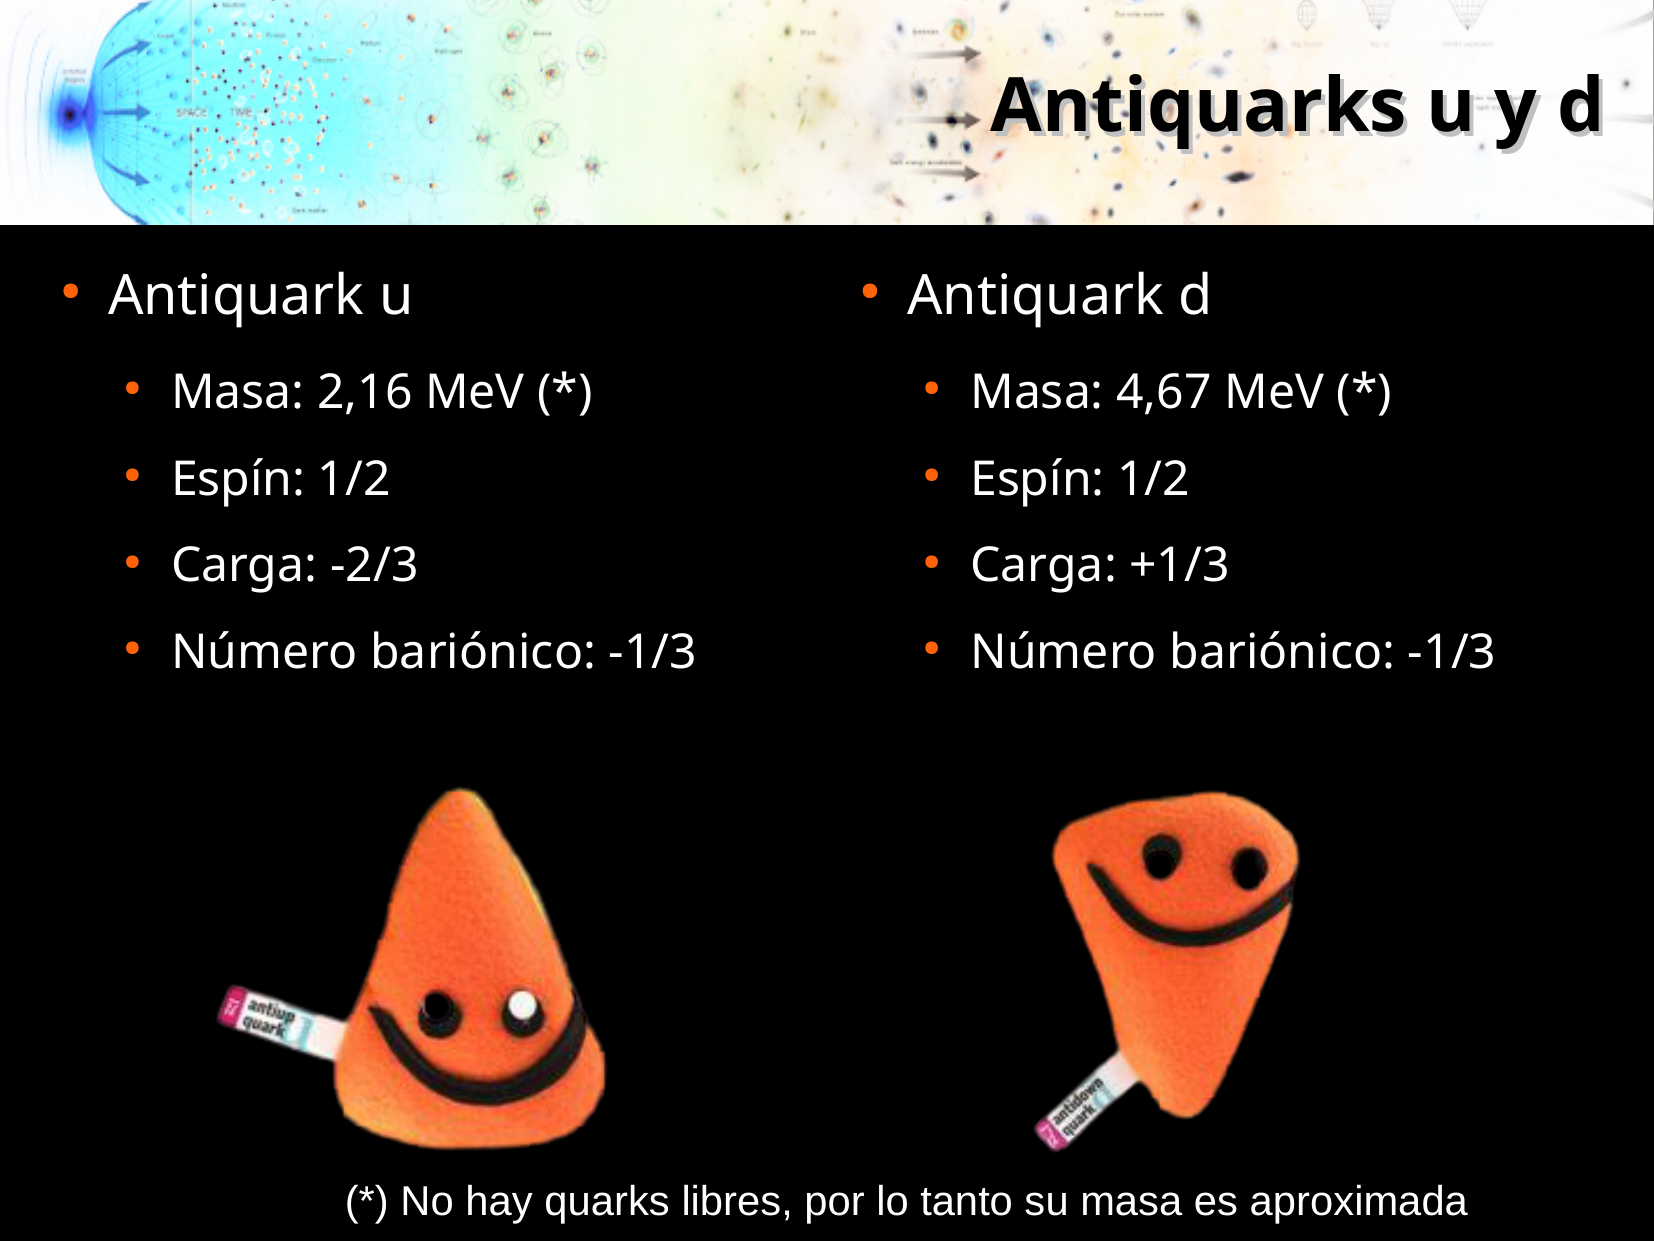

Antinucleones
Antiquarks u y d
# Antiquark u
Masa: 2,16 MeV (*)
Espín: 1/2
Carga: -2/3
Número bariónico: -1/3
Antiquark d
Masa: 4,67 MeV (*)
Espín: 1/2
Carga: +1/3
Número bariónico: -1/3
(*) No hay quarks libres, por lo tanto su masa es aproximada
H. Asorey - Física IV B
39